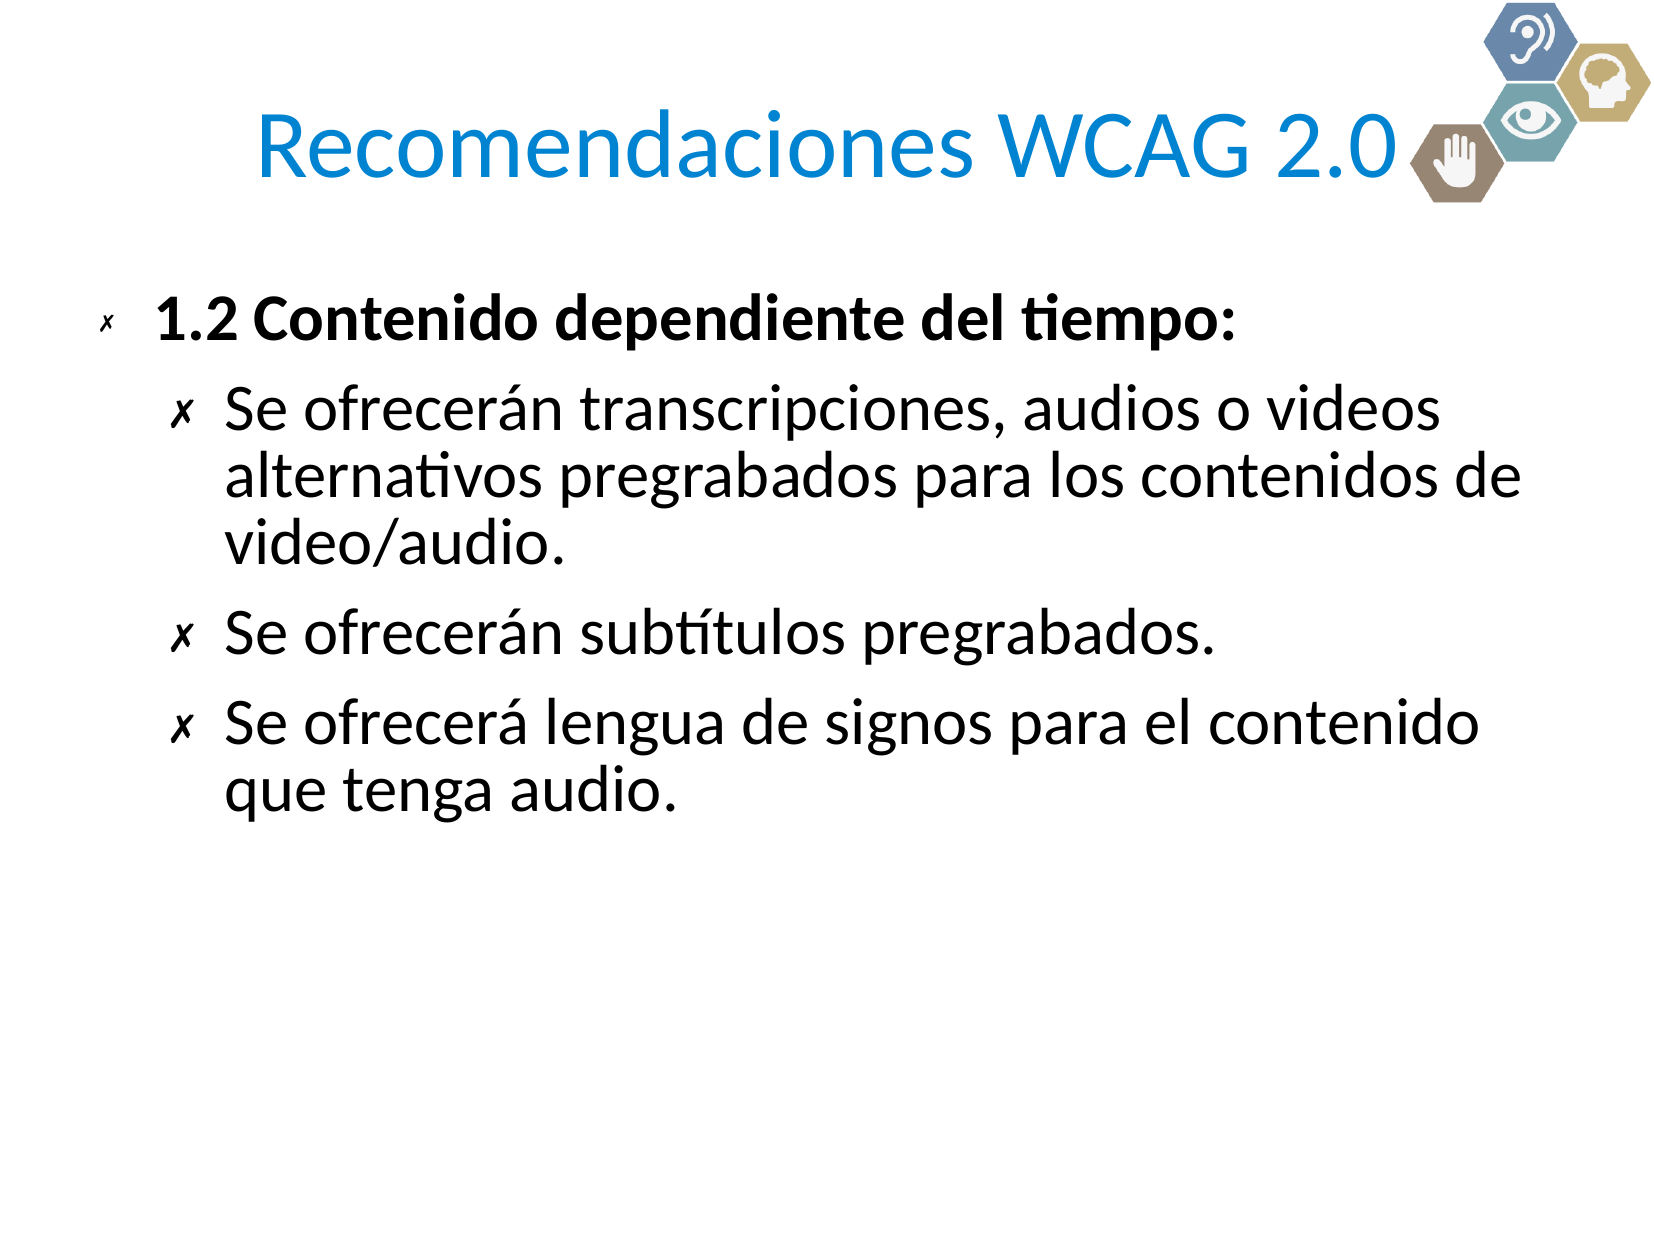

# Recomendaciones WCAG 2.0
1.2 Contenido dependiente del tiempo:
Se ofrecerán transcripciones, audios o videos alternativos pregrabados para los contenidos de video/audio.
Se ofrecerán subtítulos pregrabados.
Se ofrecerá lengua de signos para el contenido que tenga audio.